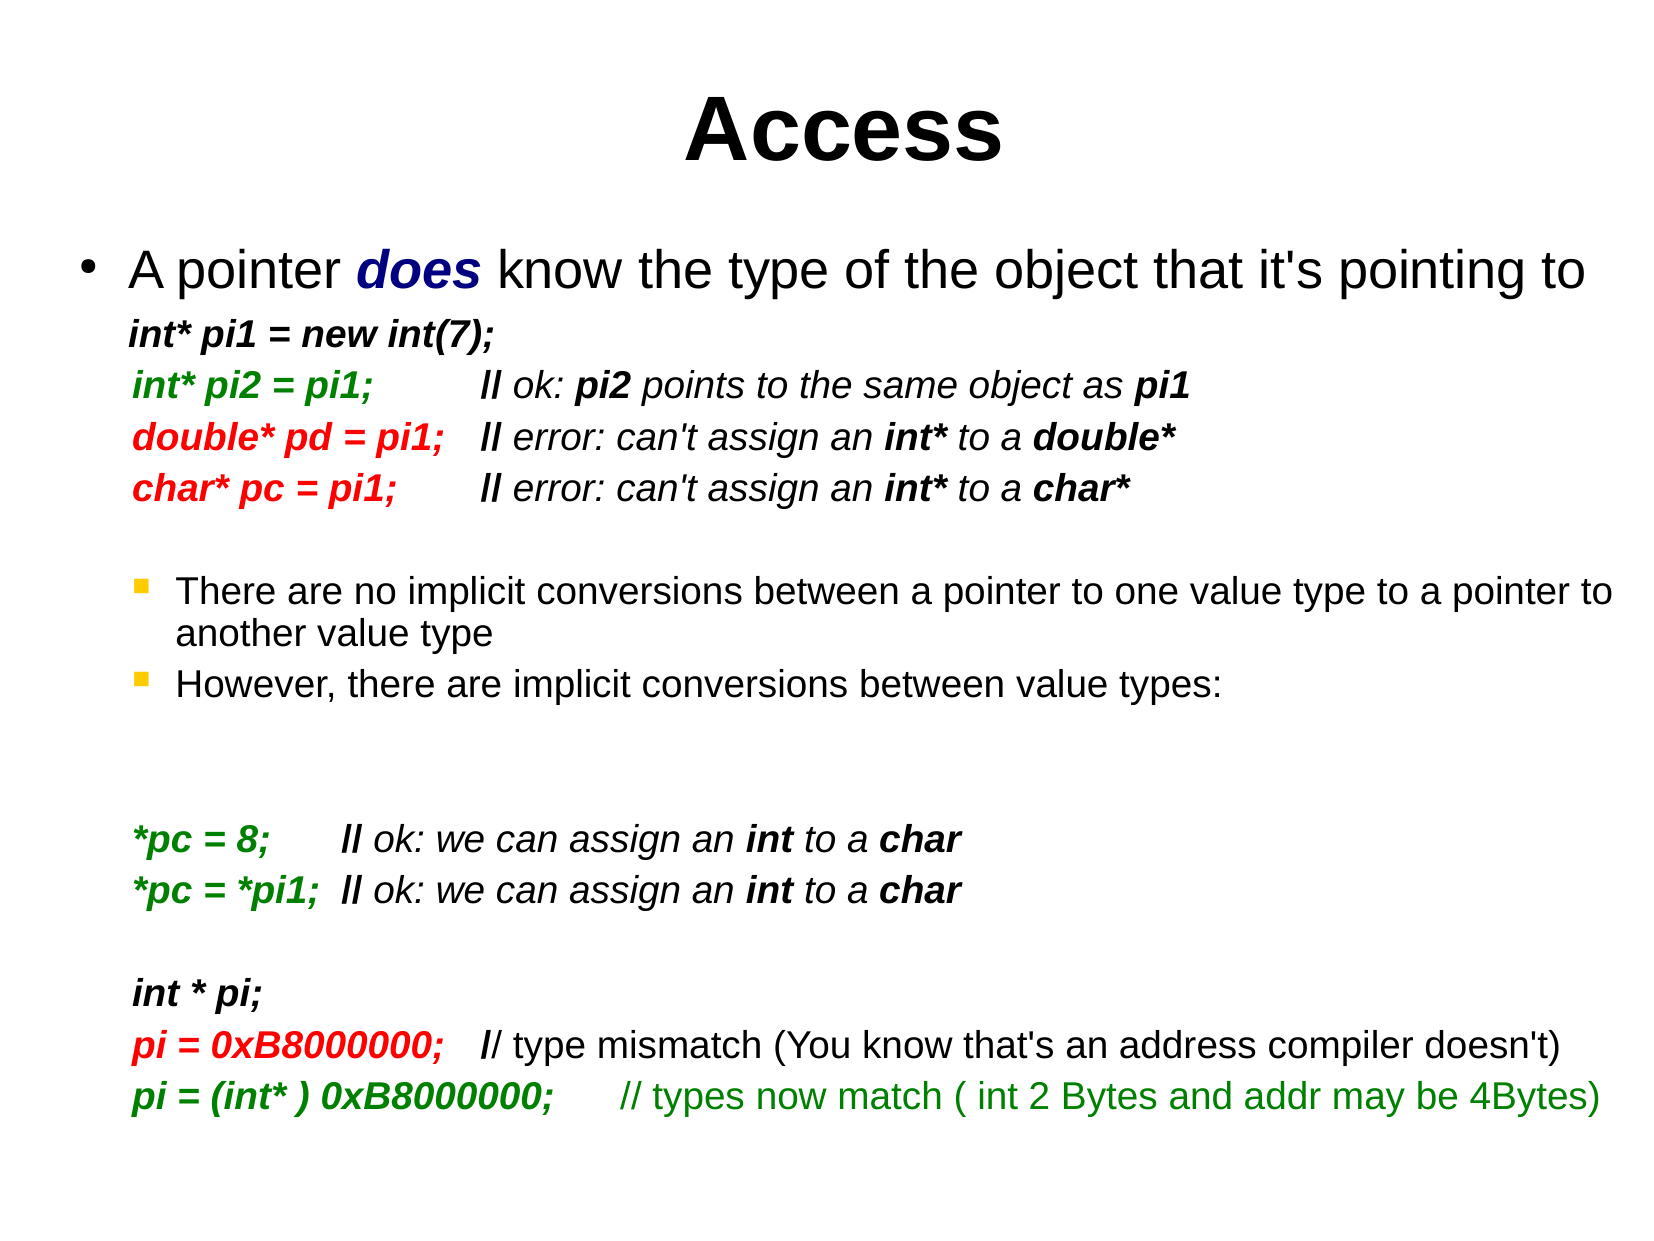

# Access
A pointer does know the type of the object that it's pointing to
int* pi1 = new int(7);
int* pi2 = pi1;	// ok: pi2 points to the same object as pi1
double* pd = pi1;	// error: can't assign an int* to a double*
char* pc = pi1;	// error: can't assign an int* to a char*
There are no implicit conversions between a pointer to one value type to a pointer to another value type
However, there are implicit conversions between value types:
*pc = 8;	// ok: we can assign an int to a char
*pc = *pi1;	// ok: we can assign an int to a char
int * pi;
pi = 0xB8000000; 		// type mismatch (You know that's an address compiler doesn't)
pi = (int* ) 0xB8000000; 		// types now match ( int 2 Bytes and addr may be 4Bytes)